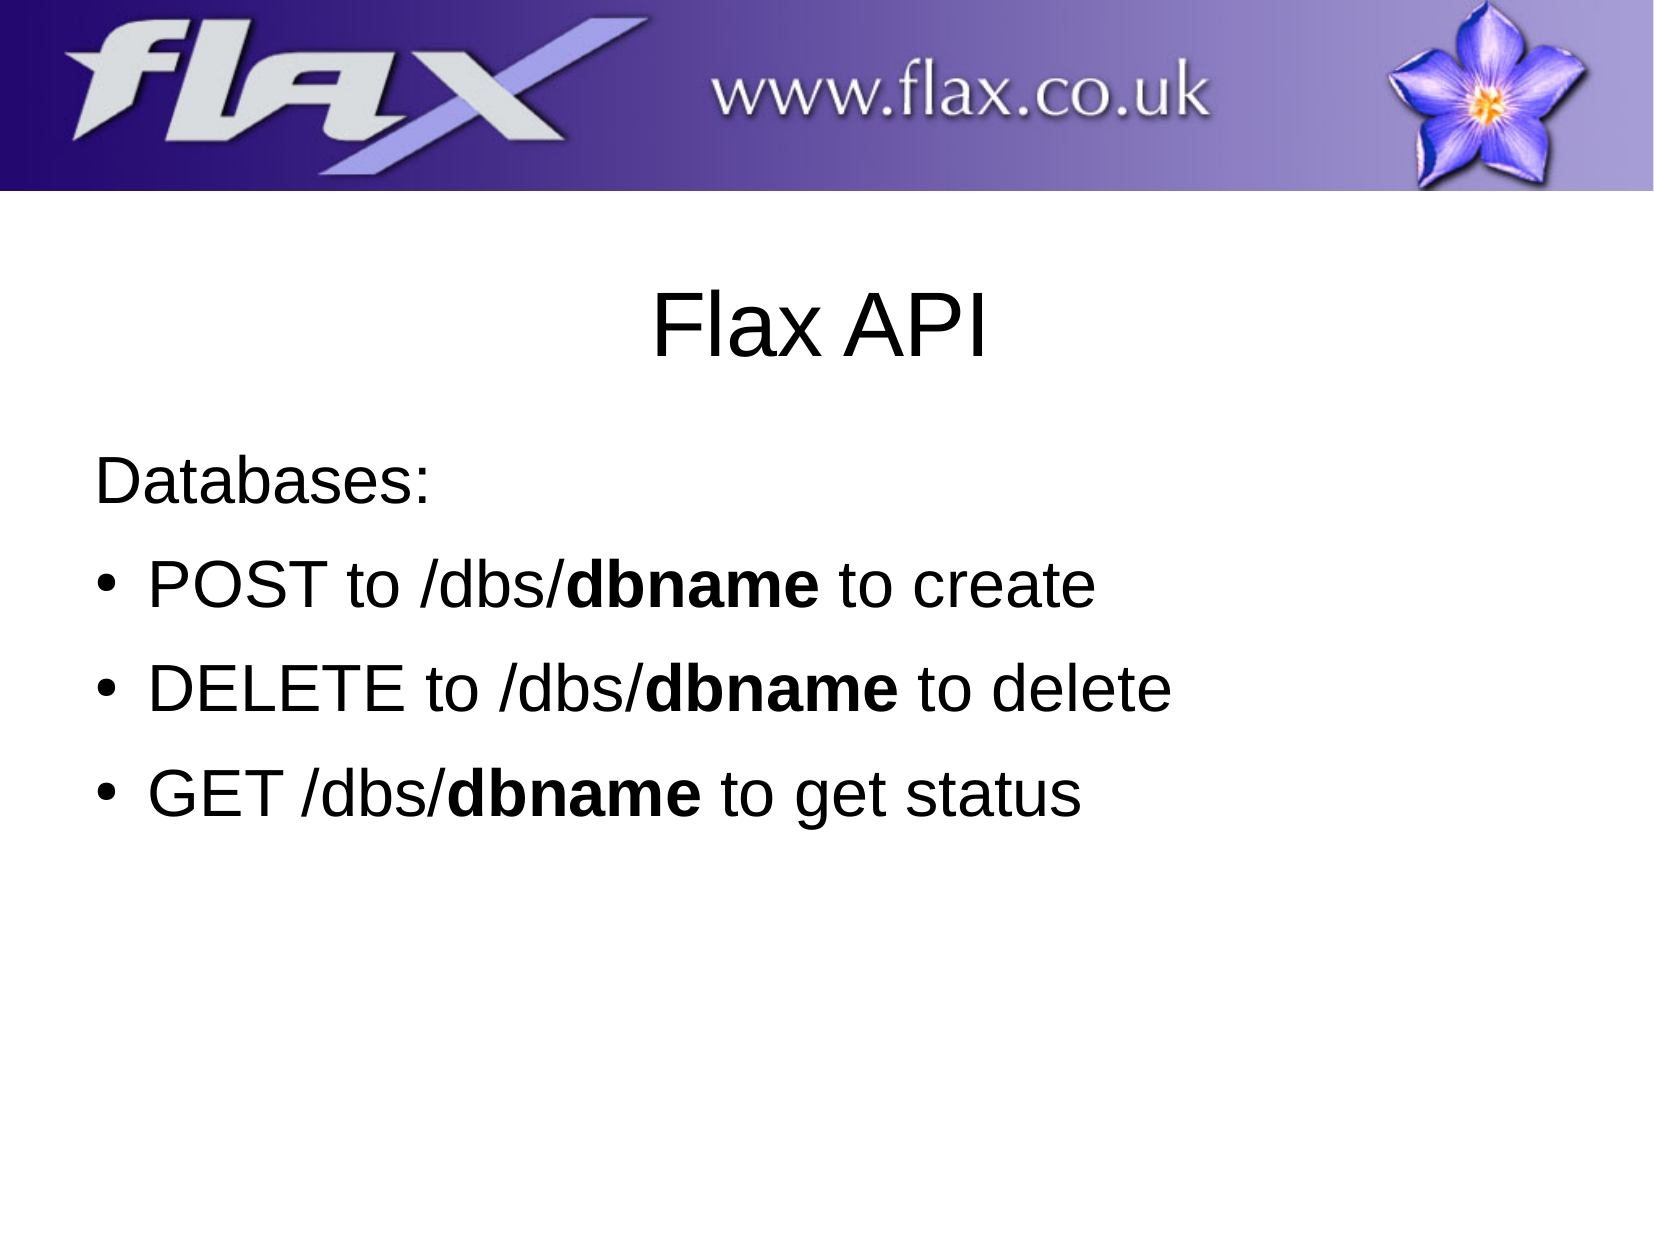

# Flax API
Databases:
POST to /dbs/dbname to create
DELETE to /dbs/dbname to delete
GET /dbs/dbname to get status